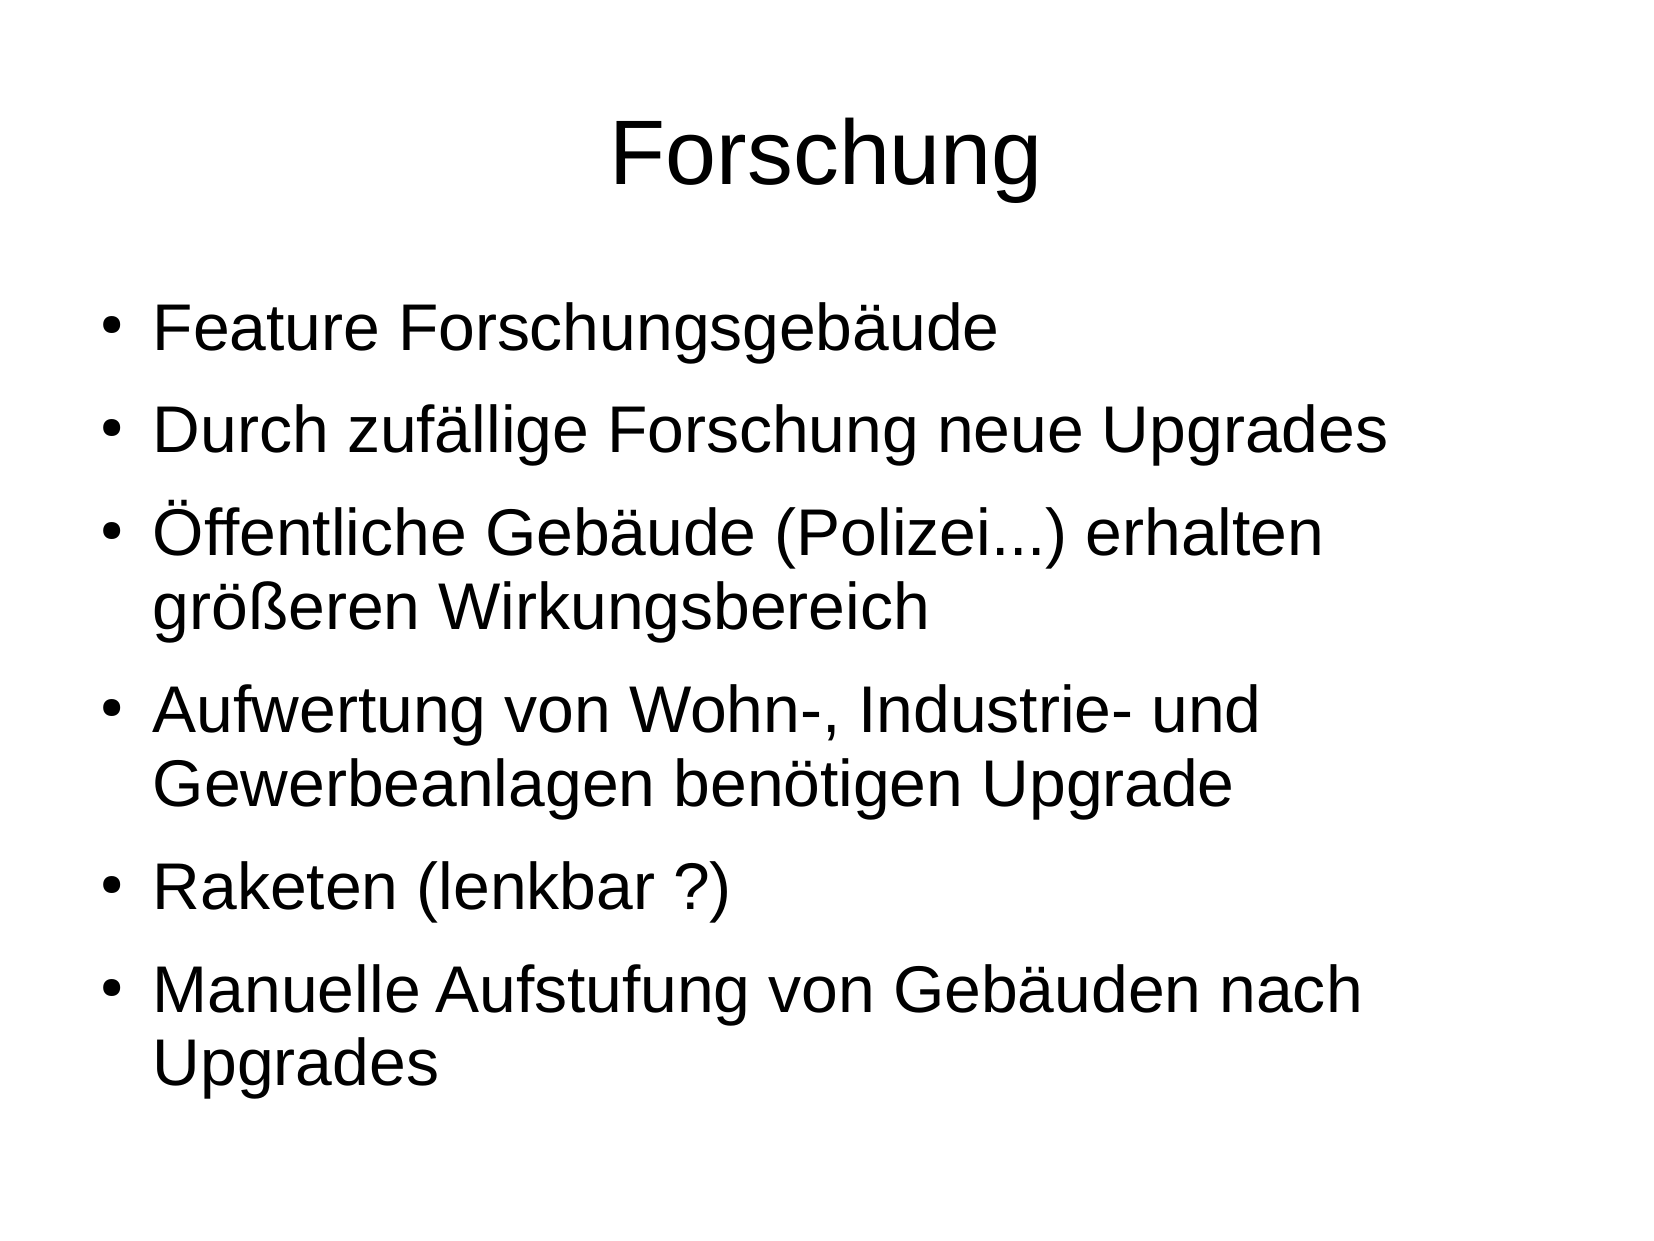

# Forschung
Feature Forschungsgebäude
Durch zufällige Forschung neue Upgrades
Öffentliche Gebäude (Polizei...) erhalten größeren Wirkungsbereich
Aufwertung von Wohn-, Industrie- und Gewerbeanlagen benötigen Upgrade
Raketen (lenkbar ?)
Manuelle Aufstufung von Gebäuden nach Upgrades